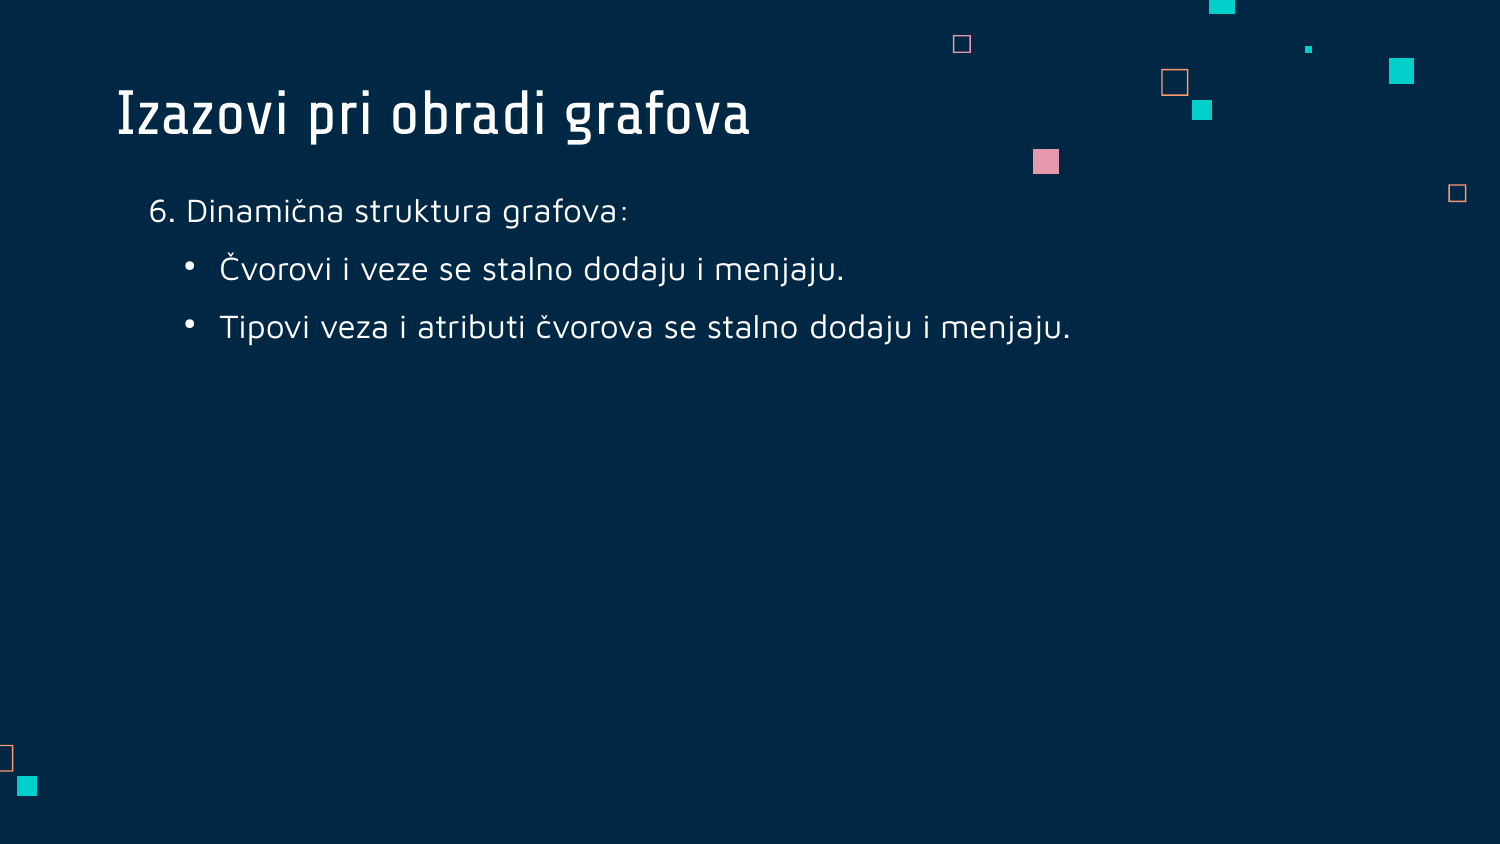

Izazovi pri obradi grafova
# 6. Dinamična struktura grafova:
Čvorovi i veze se stalno dodaju i menjaju.
Tipovi veza i atributi čvorova se stalno dodaju i menjaju.